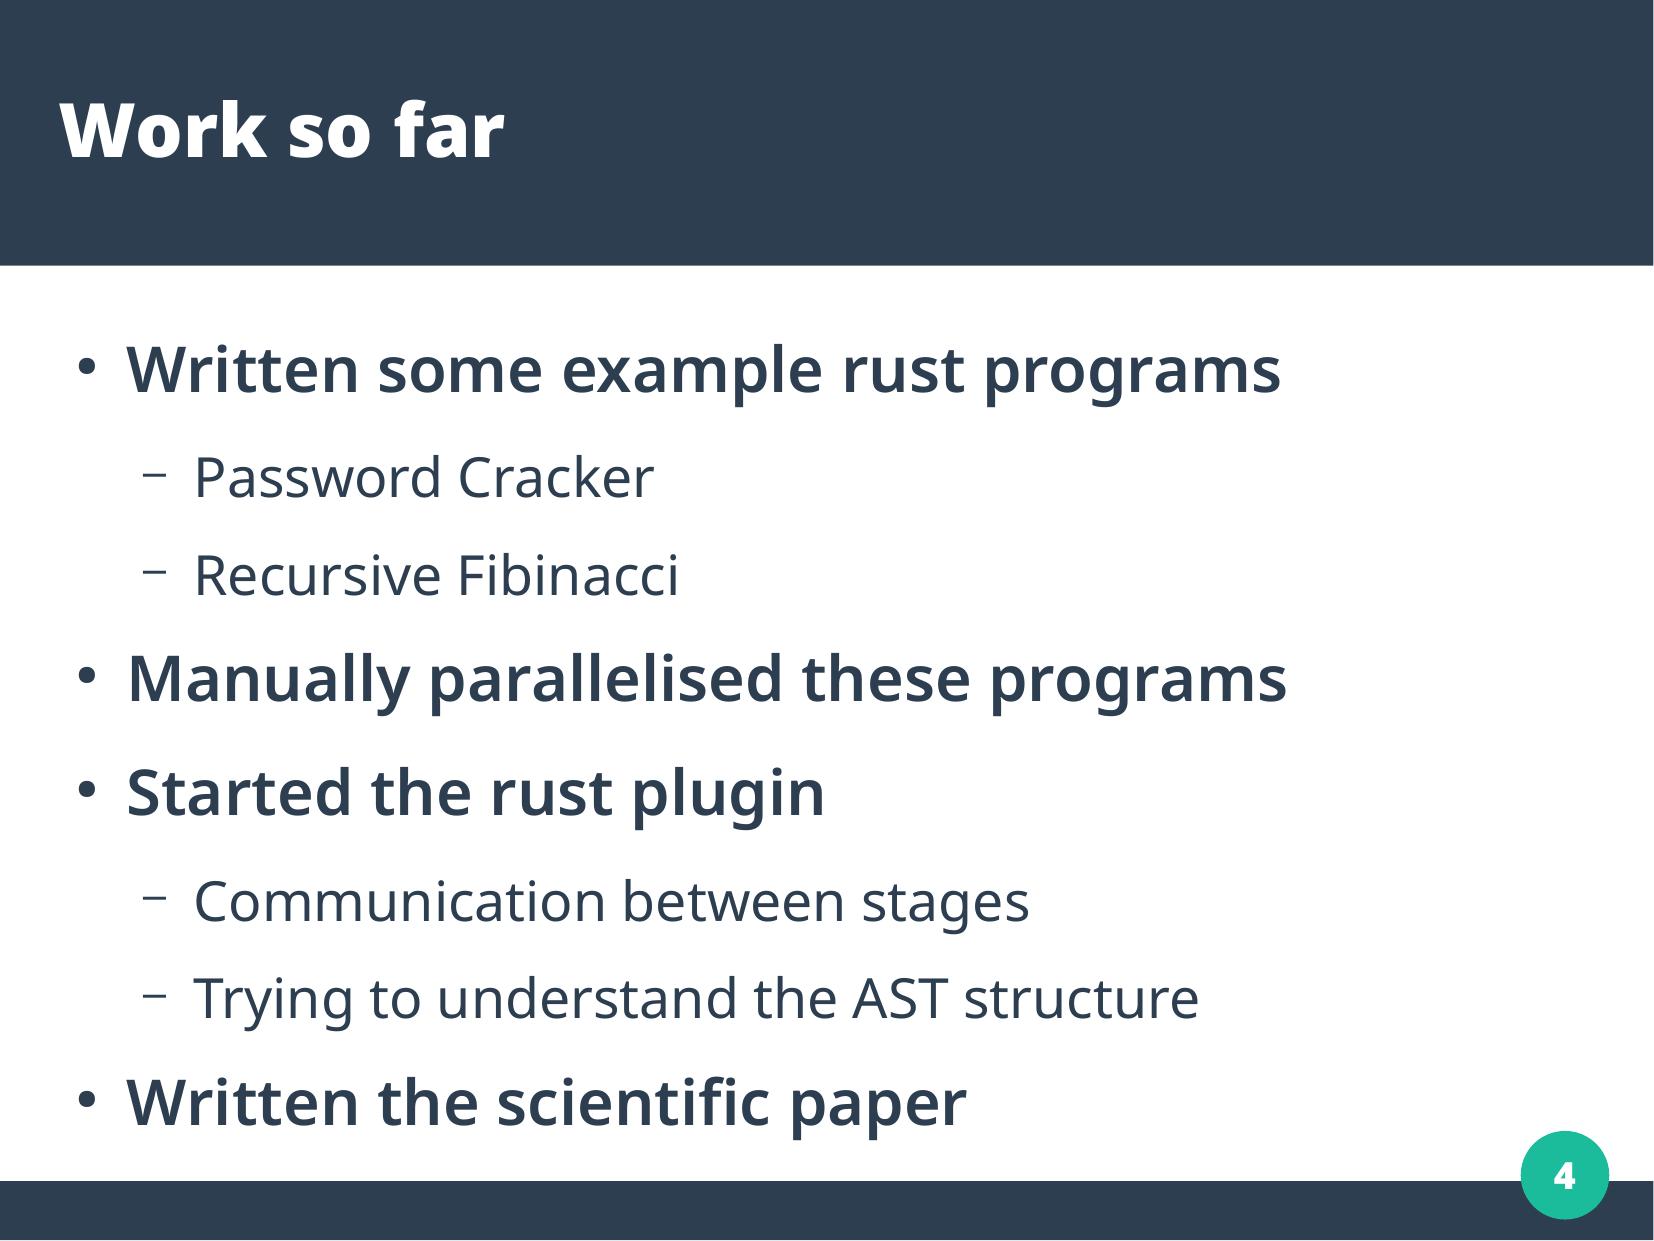

# Work so far
Written some example rust programs
Password Cracker
Recursive Fibinacci
Manually parallelised these programs
Started the rust plugin
Communication between stages
Trying to understand the AST structure
Written the scientific paper
4